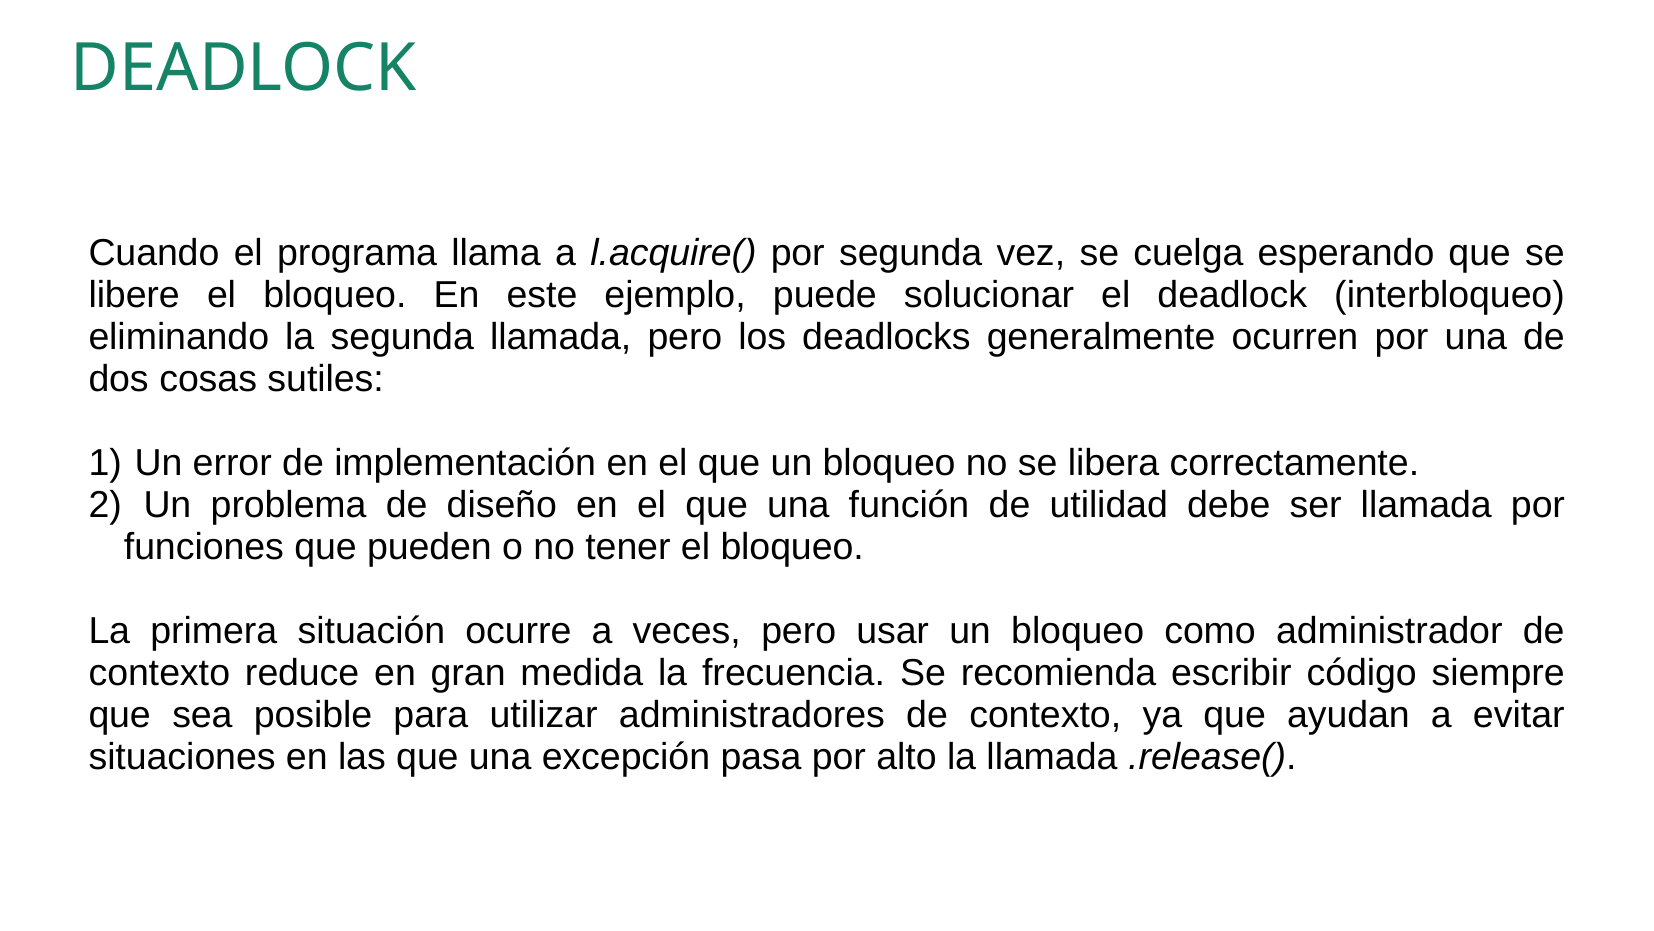

# DEADLOCK
Cuando el programa llama a l.acquire() por segunda vez, se cuelga esperando que se libere el bloqueo. En este ejemplo, puede solucionar el deadlock (interbloqueo) eliminando la segunda llamada, pero los deadlocks generalmente ocurren por una de dos cosas sutiles:
 Un error de implementación en el que un bloqueo no se libera correctamente.
 Un problema de diseño en el que una función de utilidad debe ser llamada por funciones que pueden o no tener el bloqueo.
La primera situación ocurre a veces, pero usar un bloqueo como administrador de contexto reduce en gran medida la frecuencia. Se recomienda escribir código siempre que sea posible para utilizar administradores de contexto, ya que ayudan a evitar situaciones en las que una excepción pasa por alto la llamada .release().